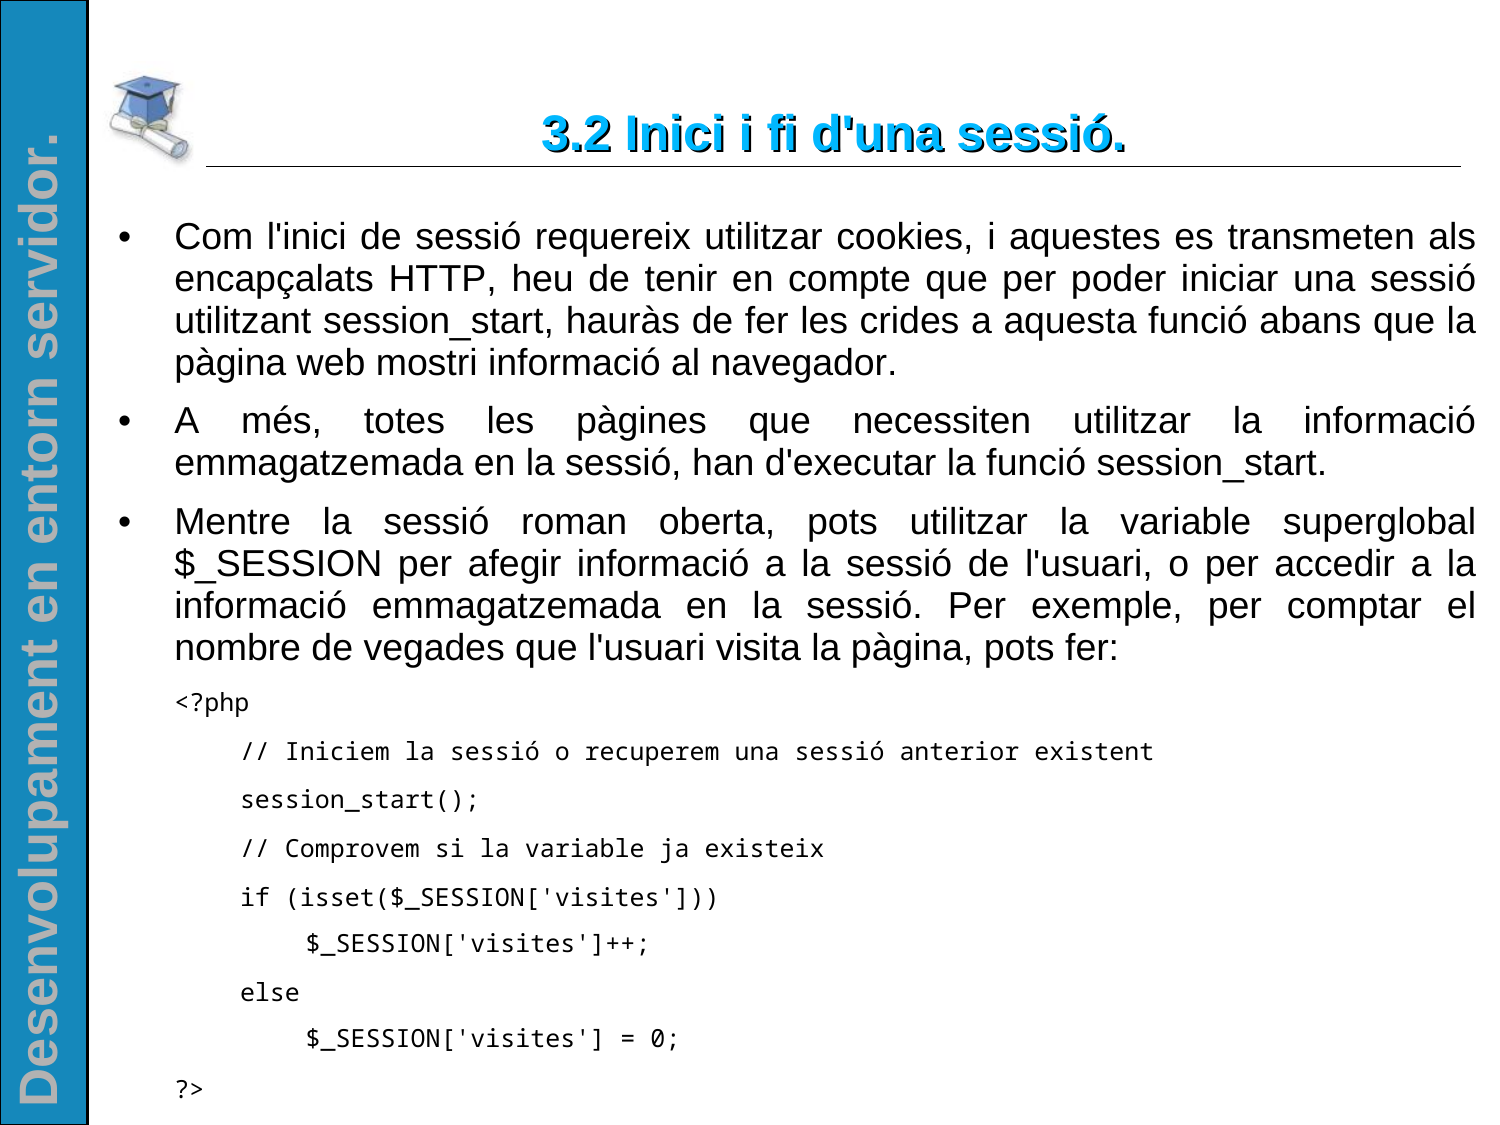

# 3.2 Inici i fi d'una sessió.
Com l'inici de sessió requereix utilitzar cookies, i aquestes es transmeten als encapçalats HTTP, heu de tenir en compte que per poder iniciar una sessió utilitzant session_start, hauràs de fer les crides a aquesta funció abans que la pàgina web mostri informació al navegador.
A més, totes les pàgines que necessiten utilitzar la informació emmagatzemada en la sessió, han d'executar la funció session_start.
Mentre la sessió roman oberta, pots utilitzar la variable superglobal $_SESSION per afegir informació a la sessió de l'usuari, o per accedir a la informació emmagatzemada en la sessió. Per exemple, per comptar el nombre de vegades que l'usuari visita la pàgina, pots fer:
<?php
// Iniciem la sessió o recuperem una sessió anterior existent
session_start();
// Comprovem si la variable ja existeix
if (isset($_SESSION['visites']))
$_SESSION['visites']++;
else
$_SESSION['visites'] = 0;
?>